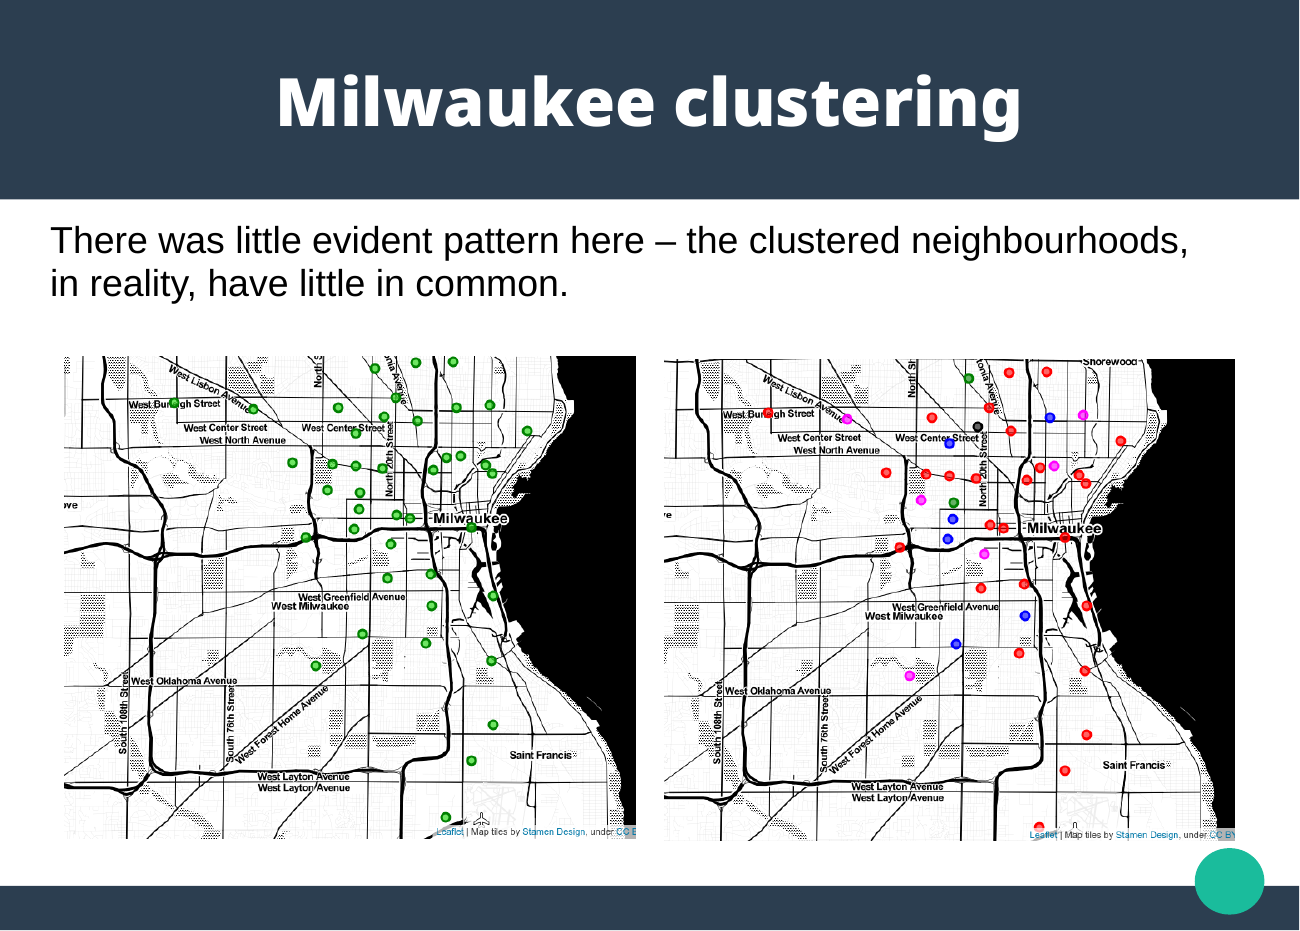

Milwaukee clustering
There was little evident pattern here – the clustered neighbourhoods, in reality, have little in common.